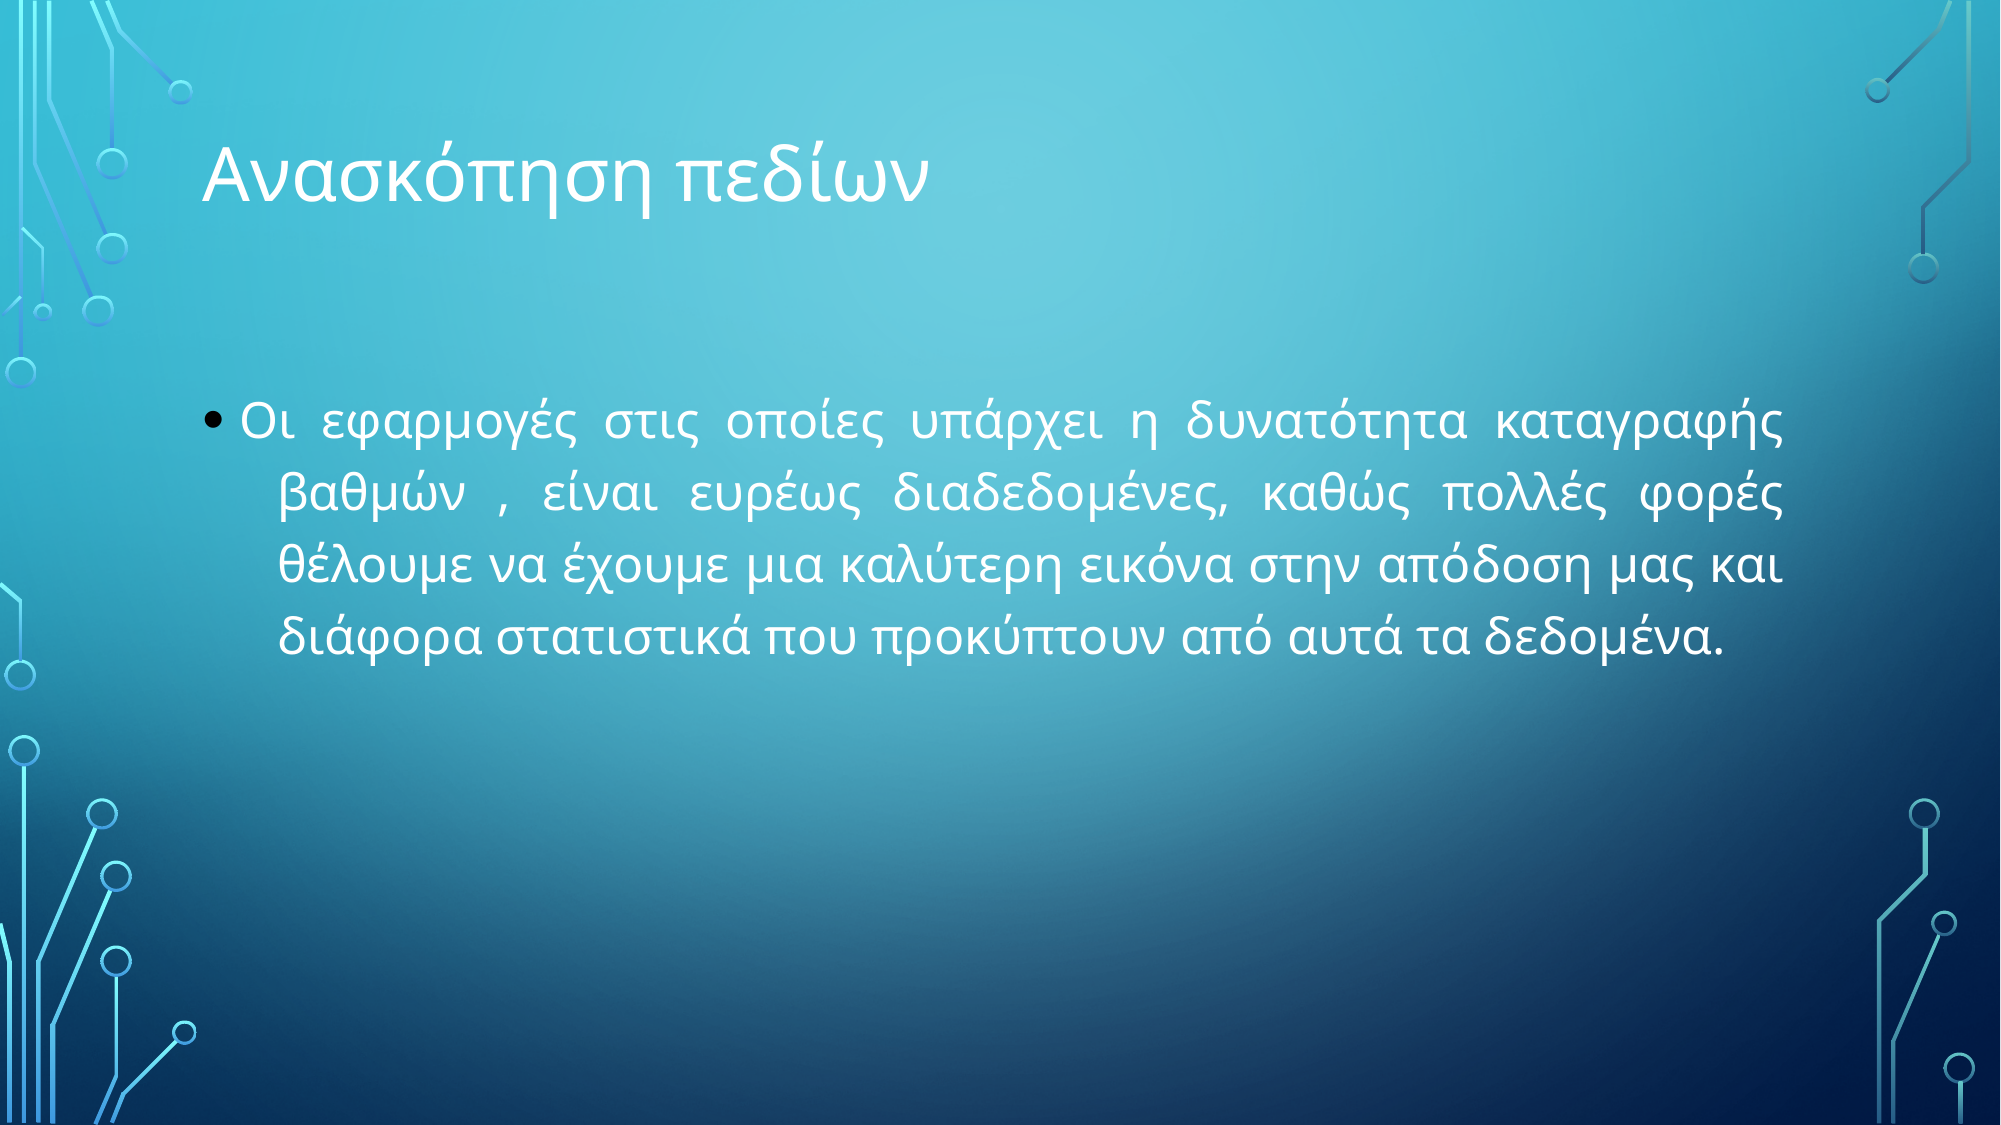

# Ανασκόπηση πεδίων
Οι εφαρμογές στις οποίες υπάρχει η δυνατότητα καταγραφής βαθμών , είναι ευρέως διαδεδομένες, καθώς πολλές φορές θέλουμε να έχουμε μια καλύτερη εικόνα στην απόδοση μας και διάφορα στατιστικά που προκύπτουν από αυτά τα δεδομένα.